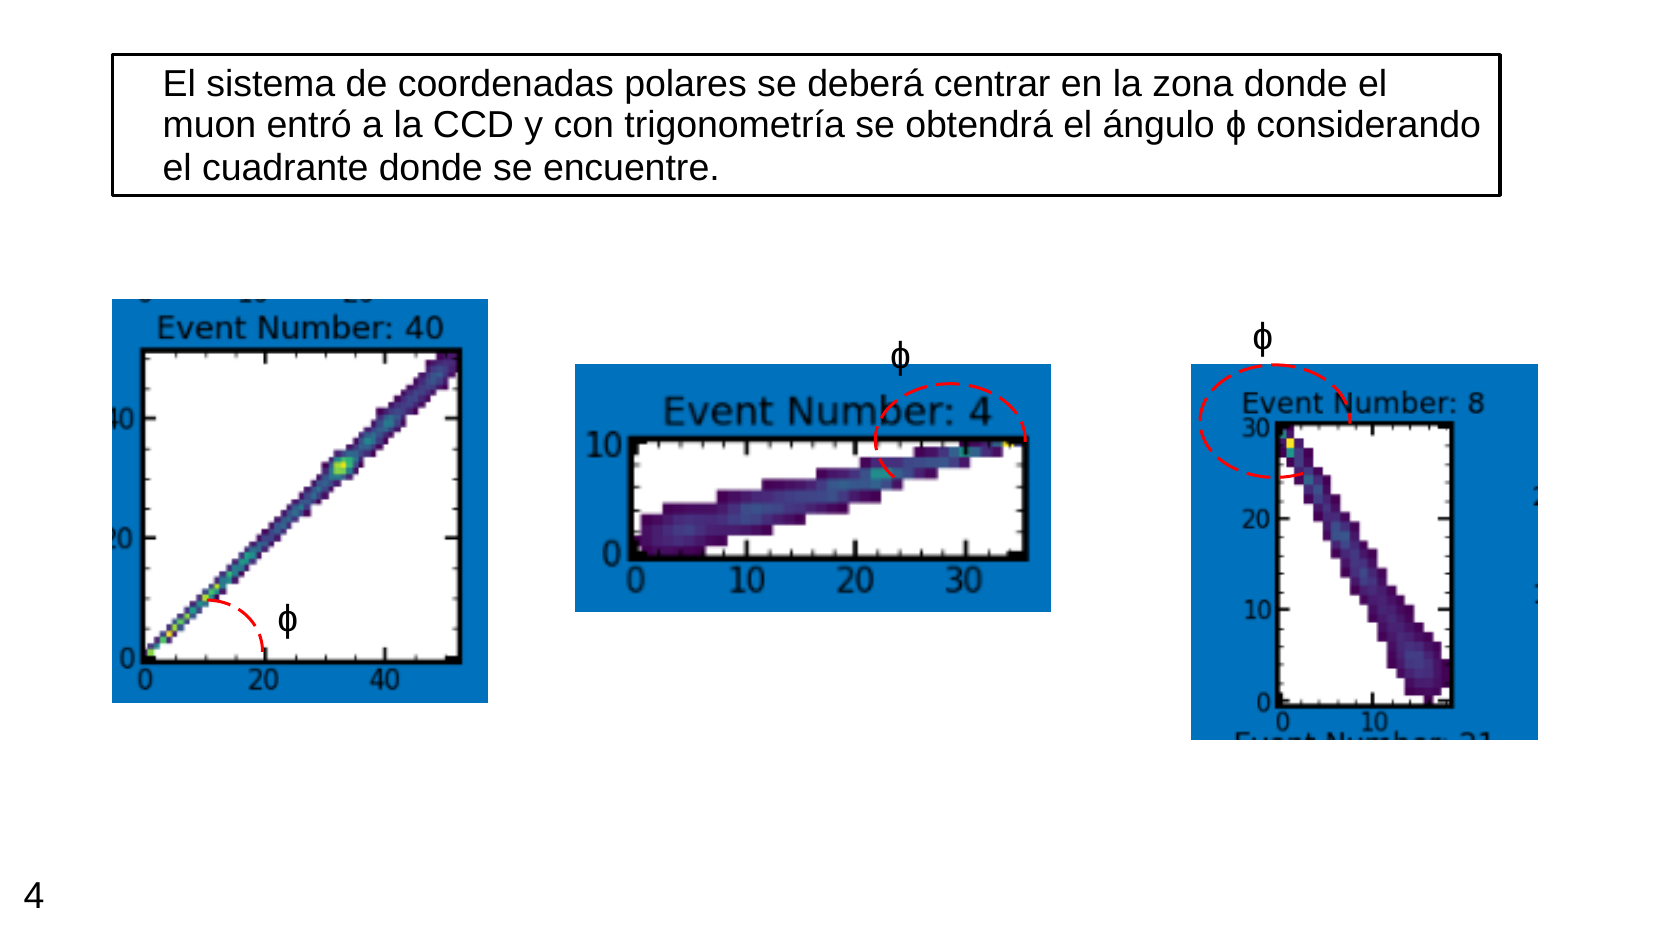

El sistema de coordenadas polares se deberá centrar en la zona donde el muon entró a la CCD y con trigonometría se obtendrá el ángulo ɸ considerando el cuadrante donde se encuentre.
ɸ
ɸ
ɸ